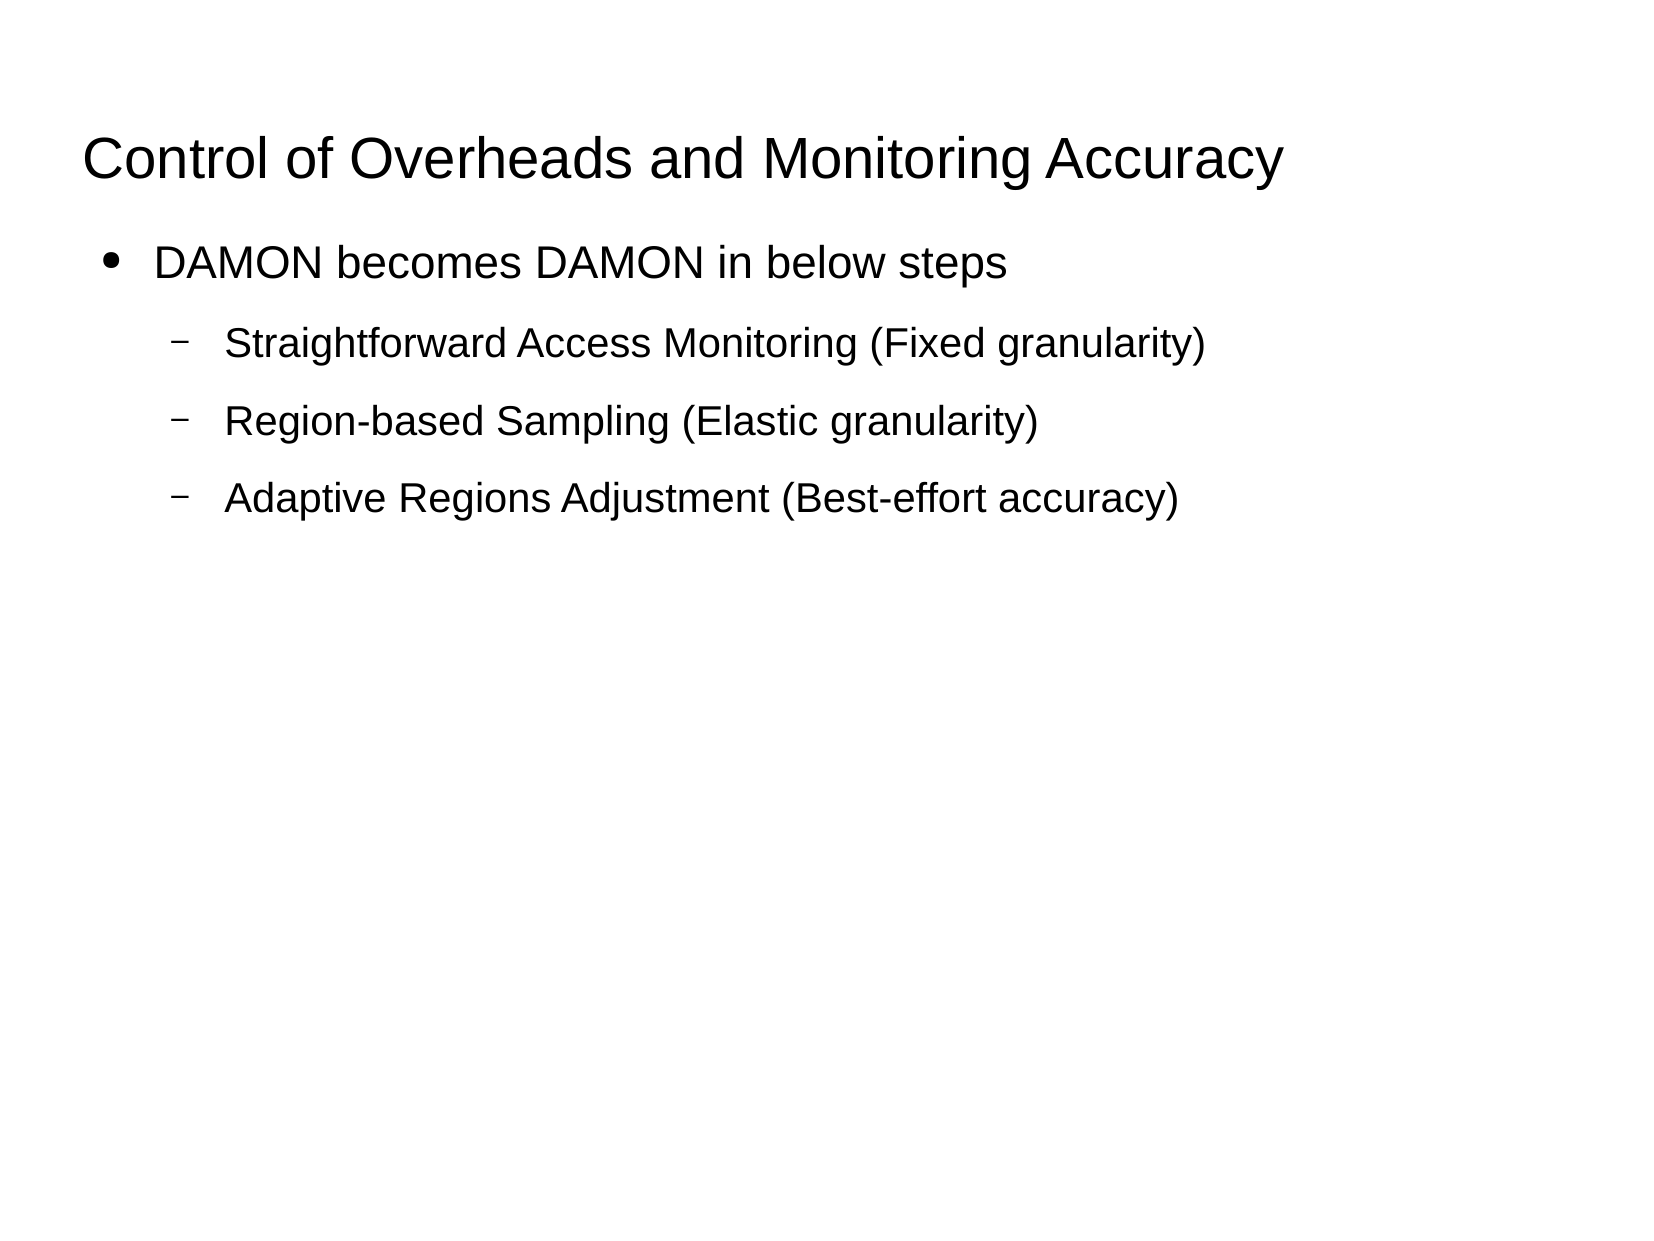

# Control of Overheads and Monitoring Accuracy
DAMON becomes DAMON in below steps
Straightforward Access Monitoring (Fixed granularity)
Region-based Sampling (Elastic granularity)
Adaptive Regions Adjustment (Best-effort accuracy)